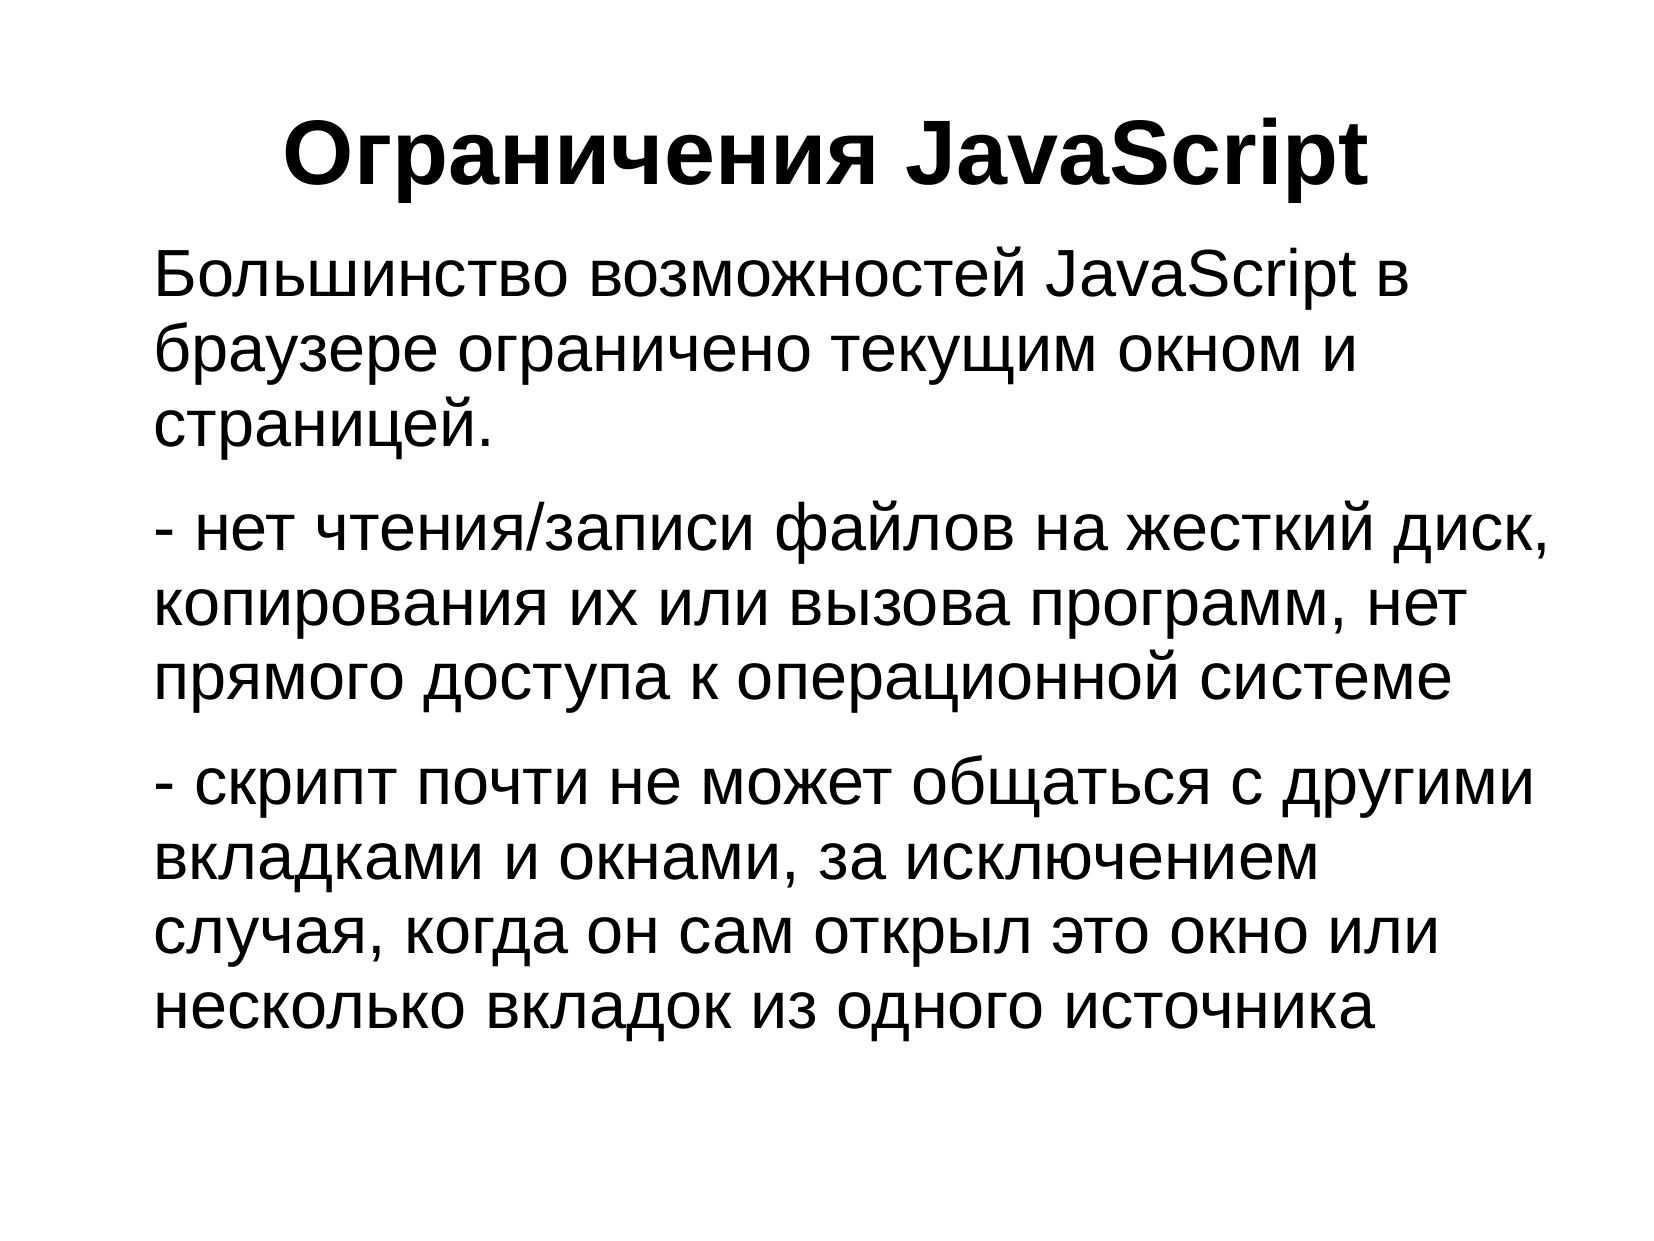

# Ограничения JavaScript
Большинство возможностей JavaScript в браузере ограничено текущим окном и страницей.
- нет чтения/записи файлов на жесткий диск, копирования их или вызова программ, нет прямого доступа к операционной системе
- скрипт почти не может общаться с другими вкладками и окнами, за исключением случая, когда он сам открыл это окно или несколько вкладок из одного источника